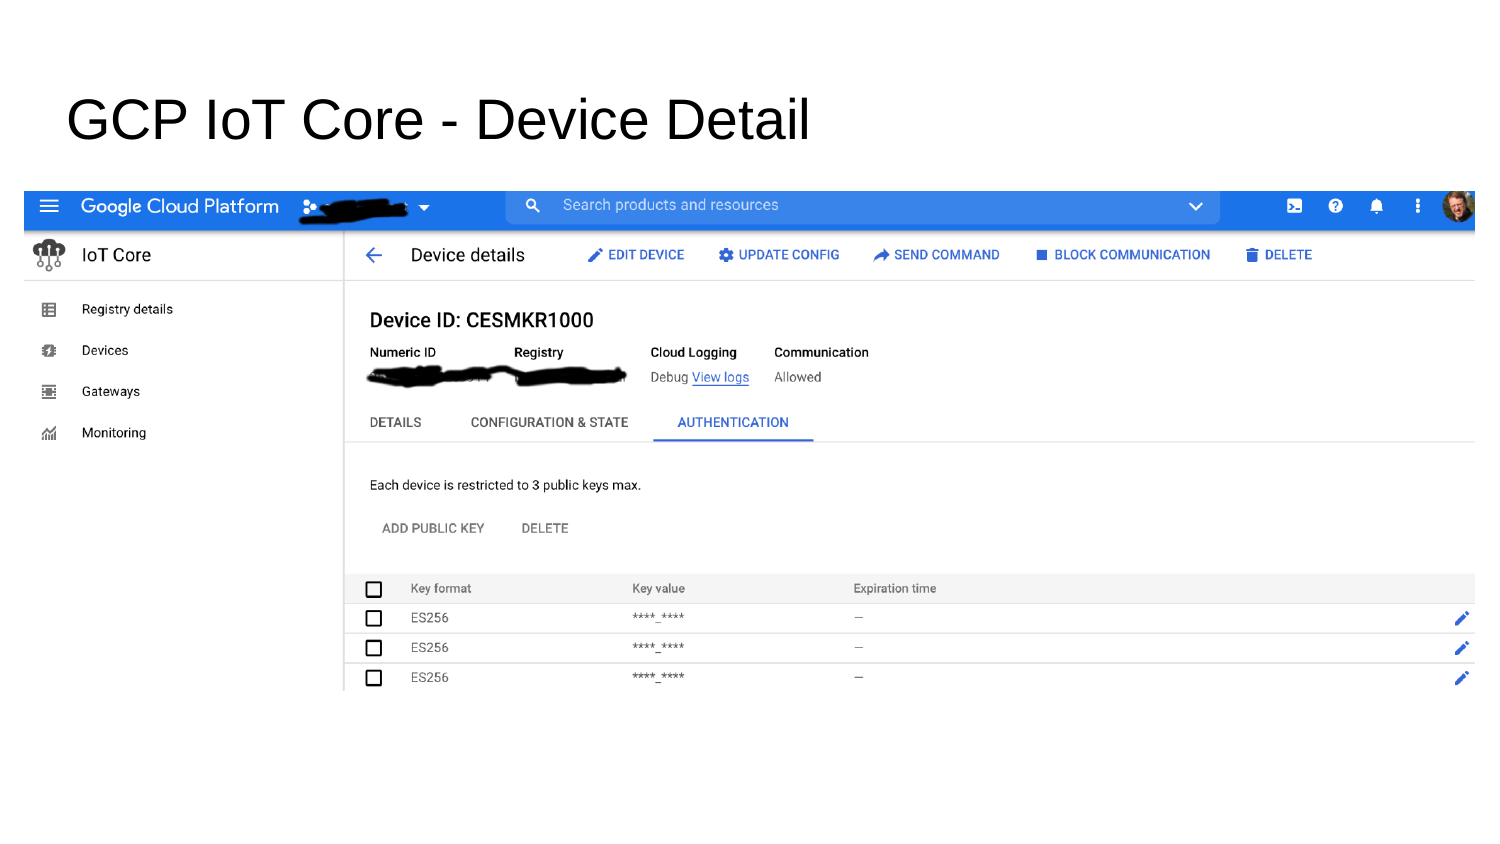

# GCP IoT Core - Device Detail